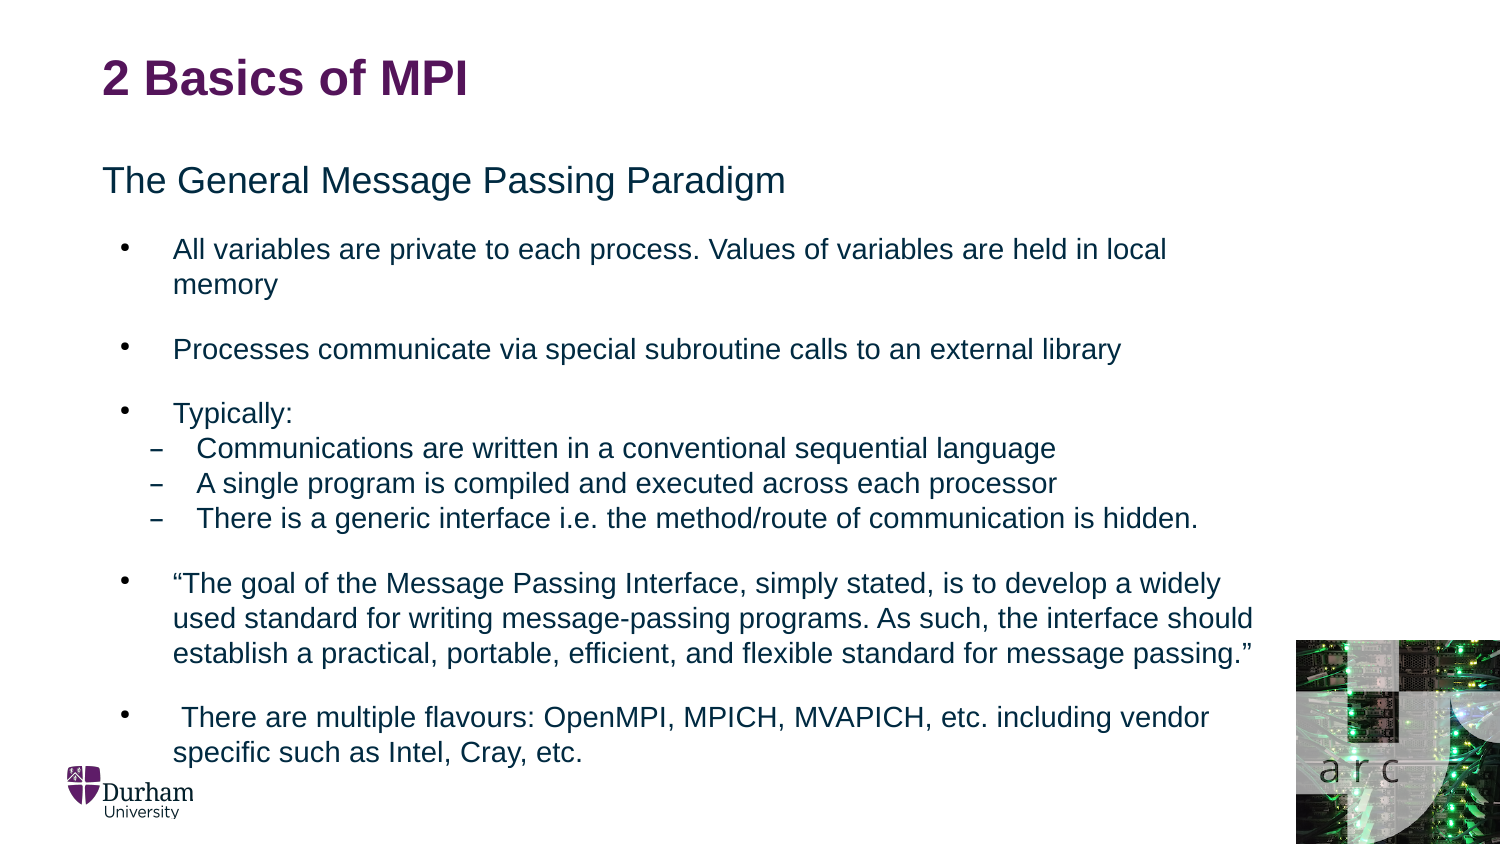

# 2 Basics of MPI
The General Message Passing Paradigm
All variables are private to each process. Values of variables are held in local memory
Processes communicate via special subroutine calls to an external library
Typically:
Communications are written in a conventional sequential language
A single program is compiled and executed across each processor
There is a generic interface i.e. the method/route of communication is hidden.
“The goal of the Message Passing Interface, simply stated, is to develop a widely used standard for writing message-passing programs. As such, the interface should establish a practical, portable, efficient, and flexible standard for message passing.”
 There are multiple flavours: OpenMPI, MPICH, MVAPICH, etc. including vendor specific such as Intel, Cray, etc.